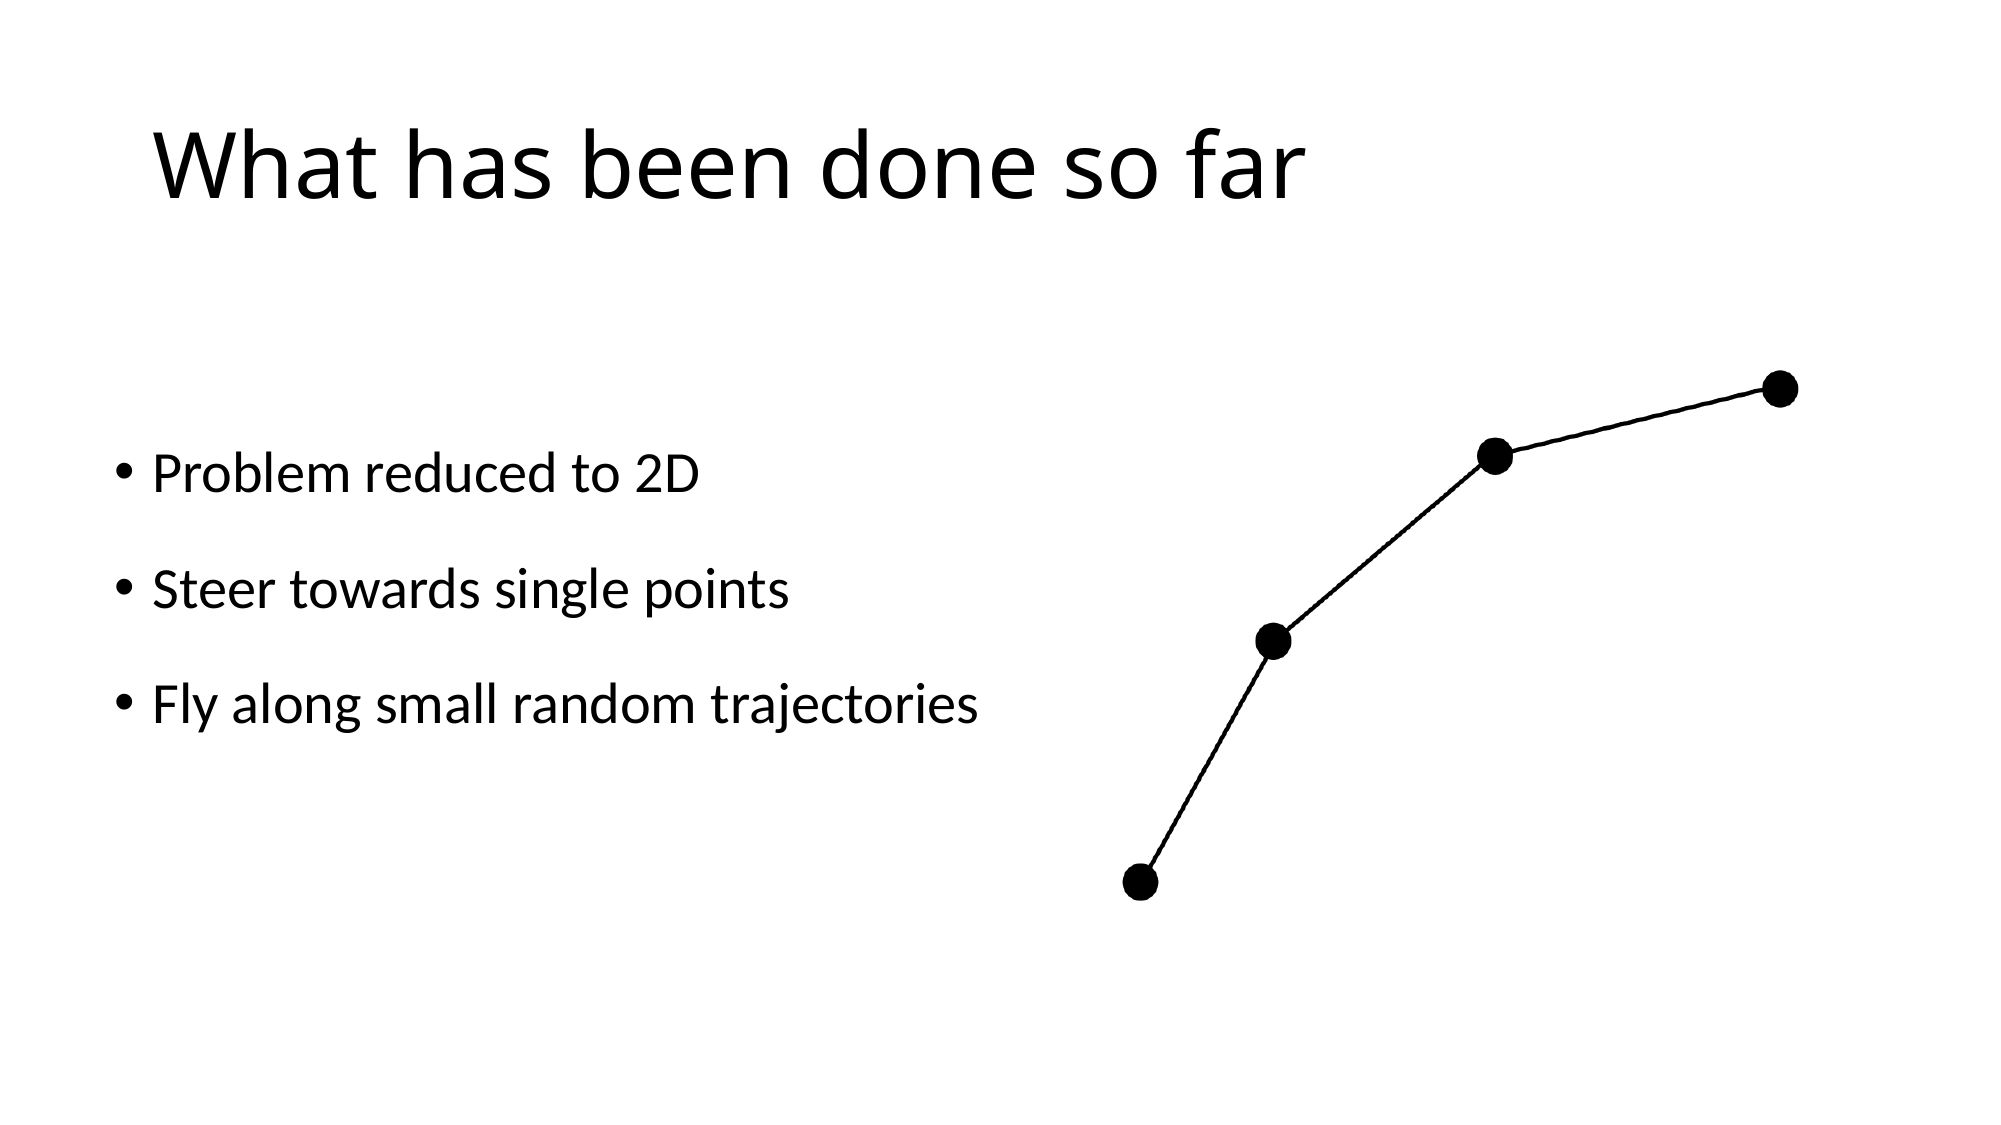

# What has been done so far
Problem reduced to 2D
Steer towards single points
Fly along small random trajectories